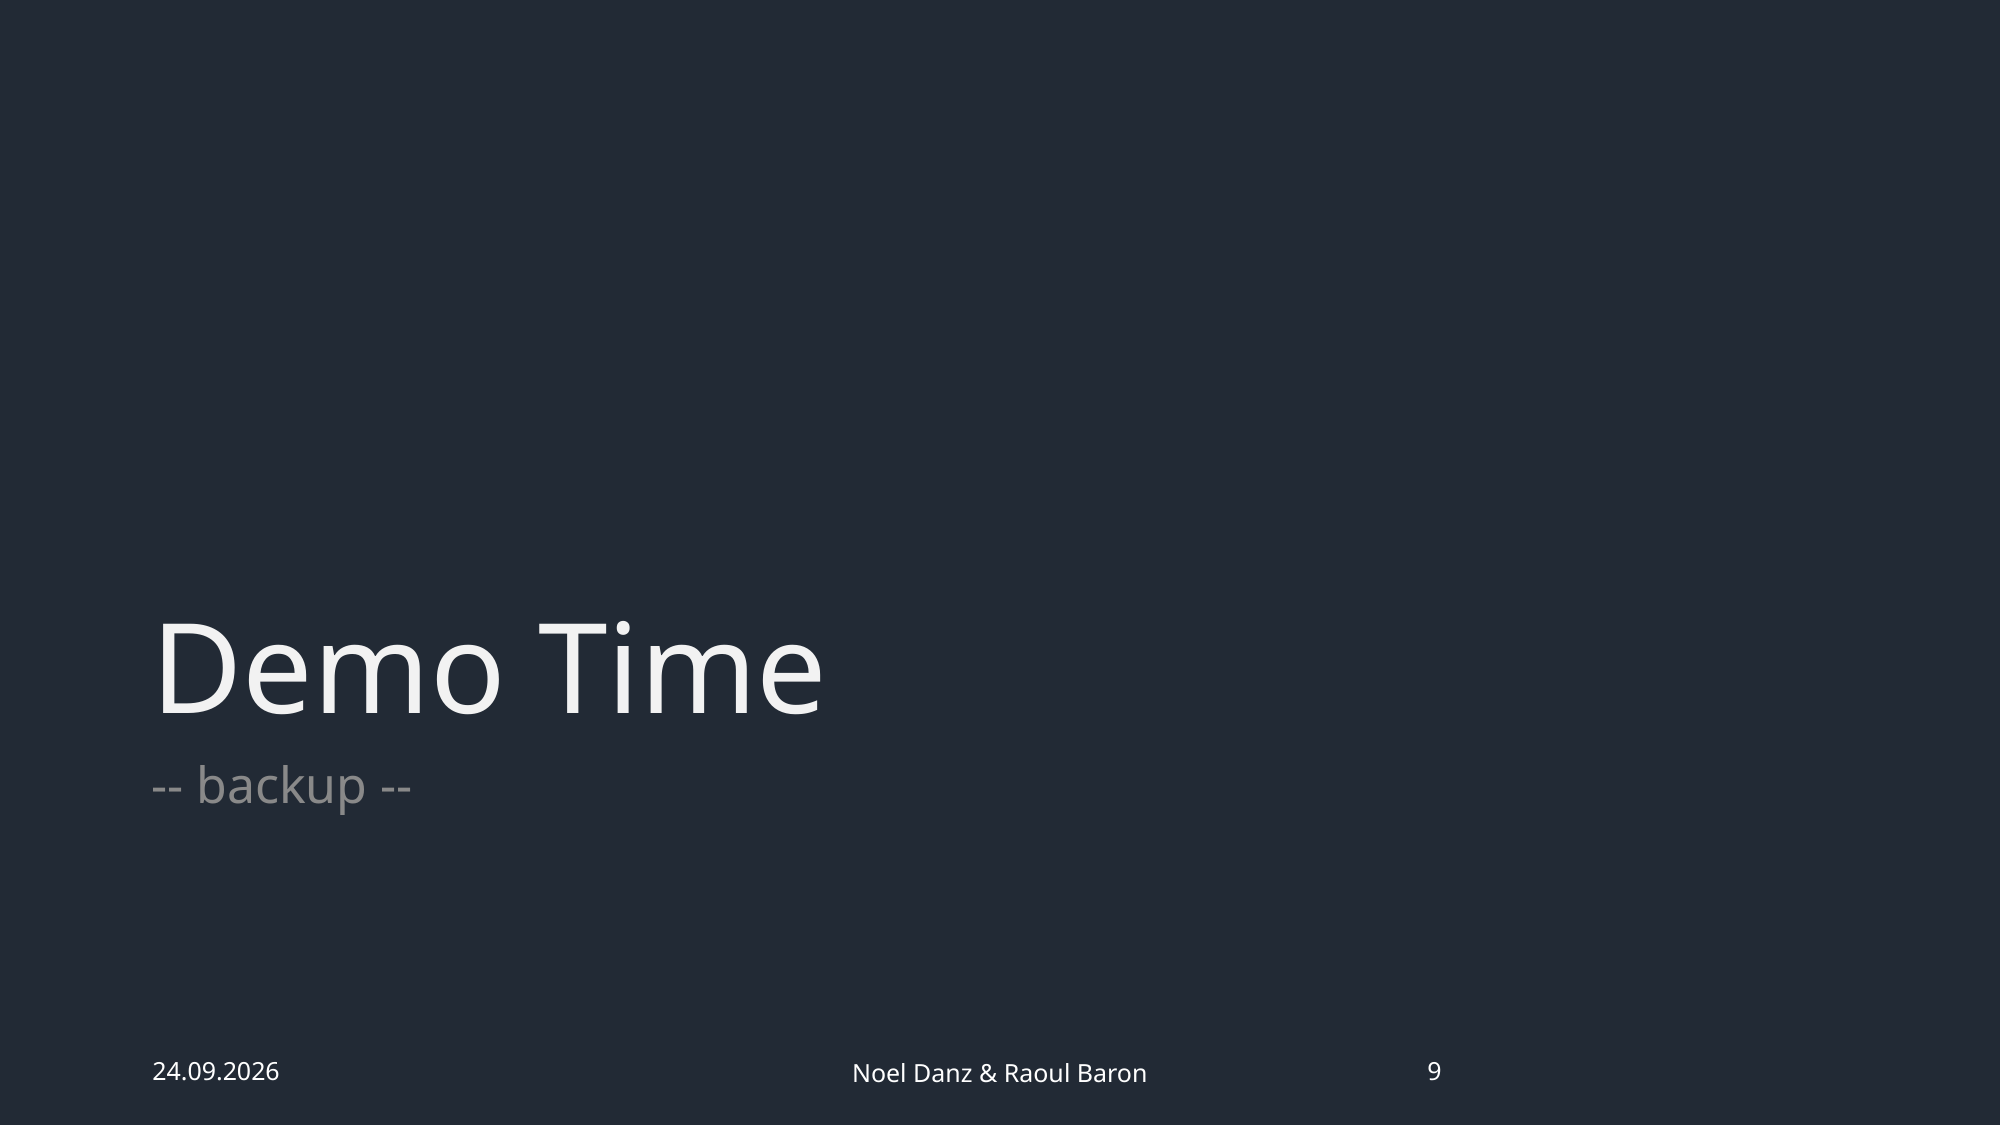

# Demo Time
-- backup --
Noel Danz & Raoul Baron